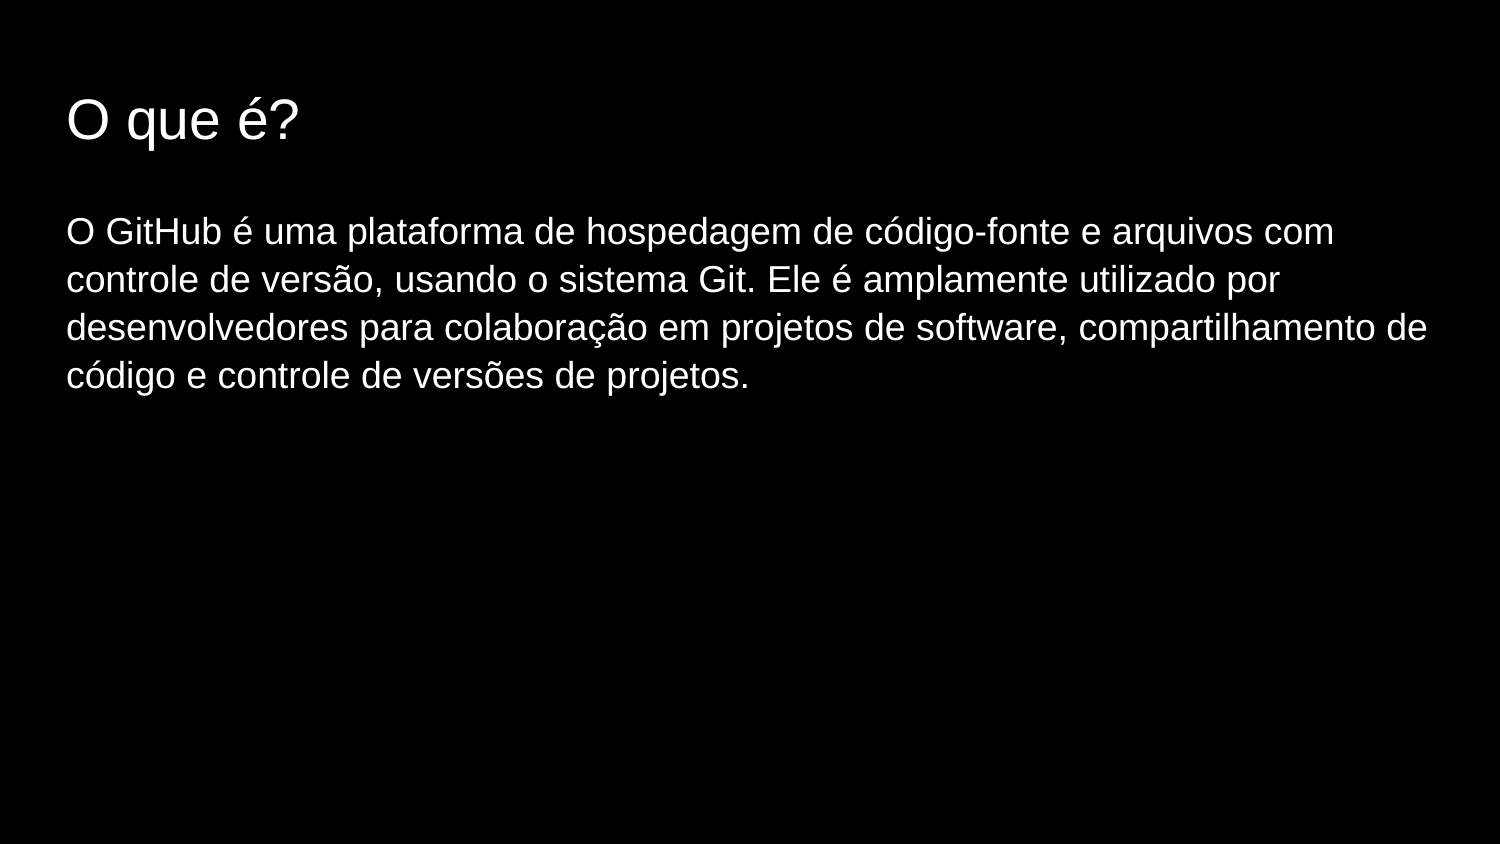

# O que é?
O GitHub é uma plataforma de hospedagem de código-fonte e arquivos com controle de versão, usando o sistema Git. Ele é amplamente utilizado por desenvolvedores para colaboração em projetos de software, compartilhamento de código e controle de versões de projetos.